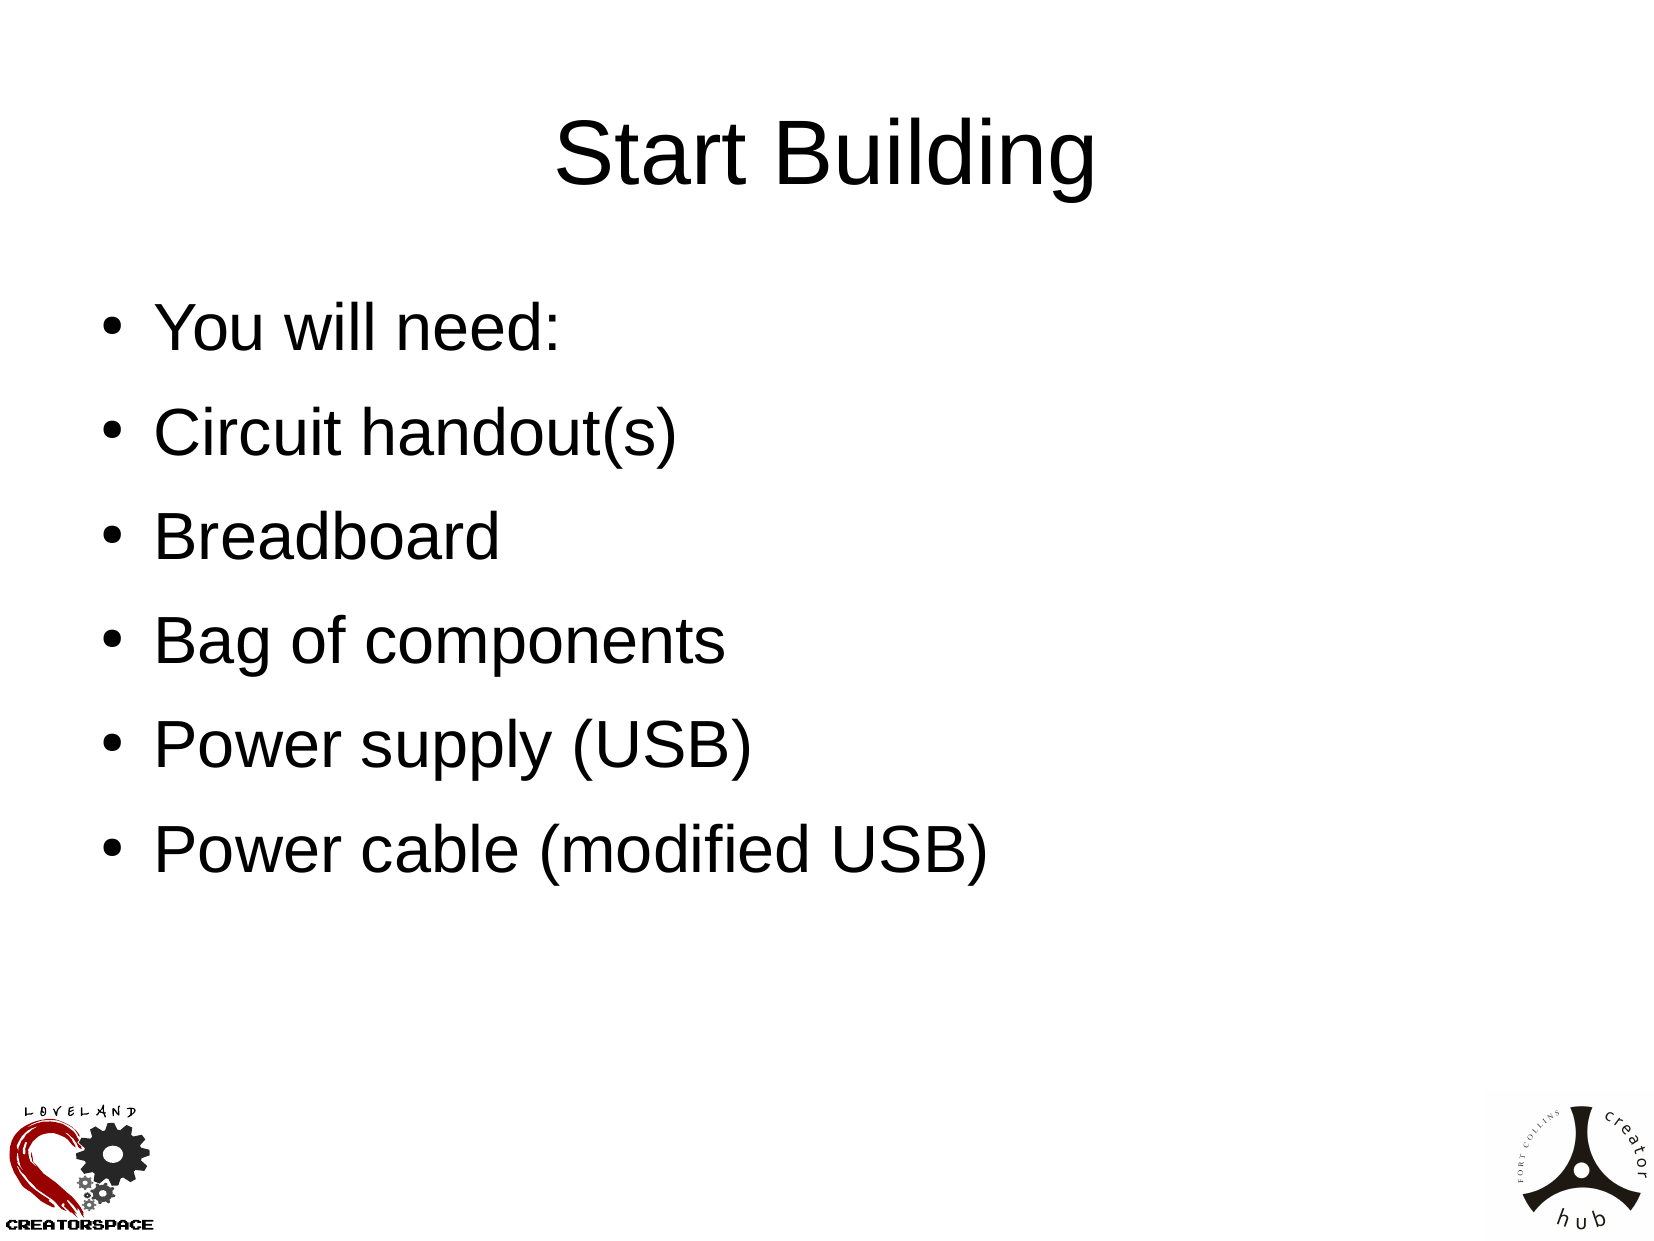

# Start Building
You will need:
Circuit handout(s)
Breadboard
Bag of components
Power supply (USB)
Power cable (modified USB)